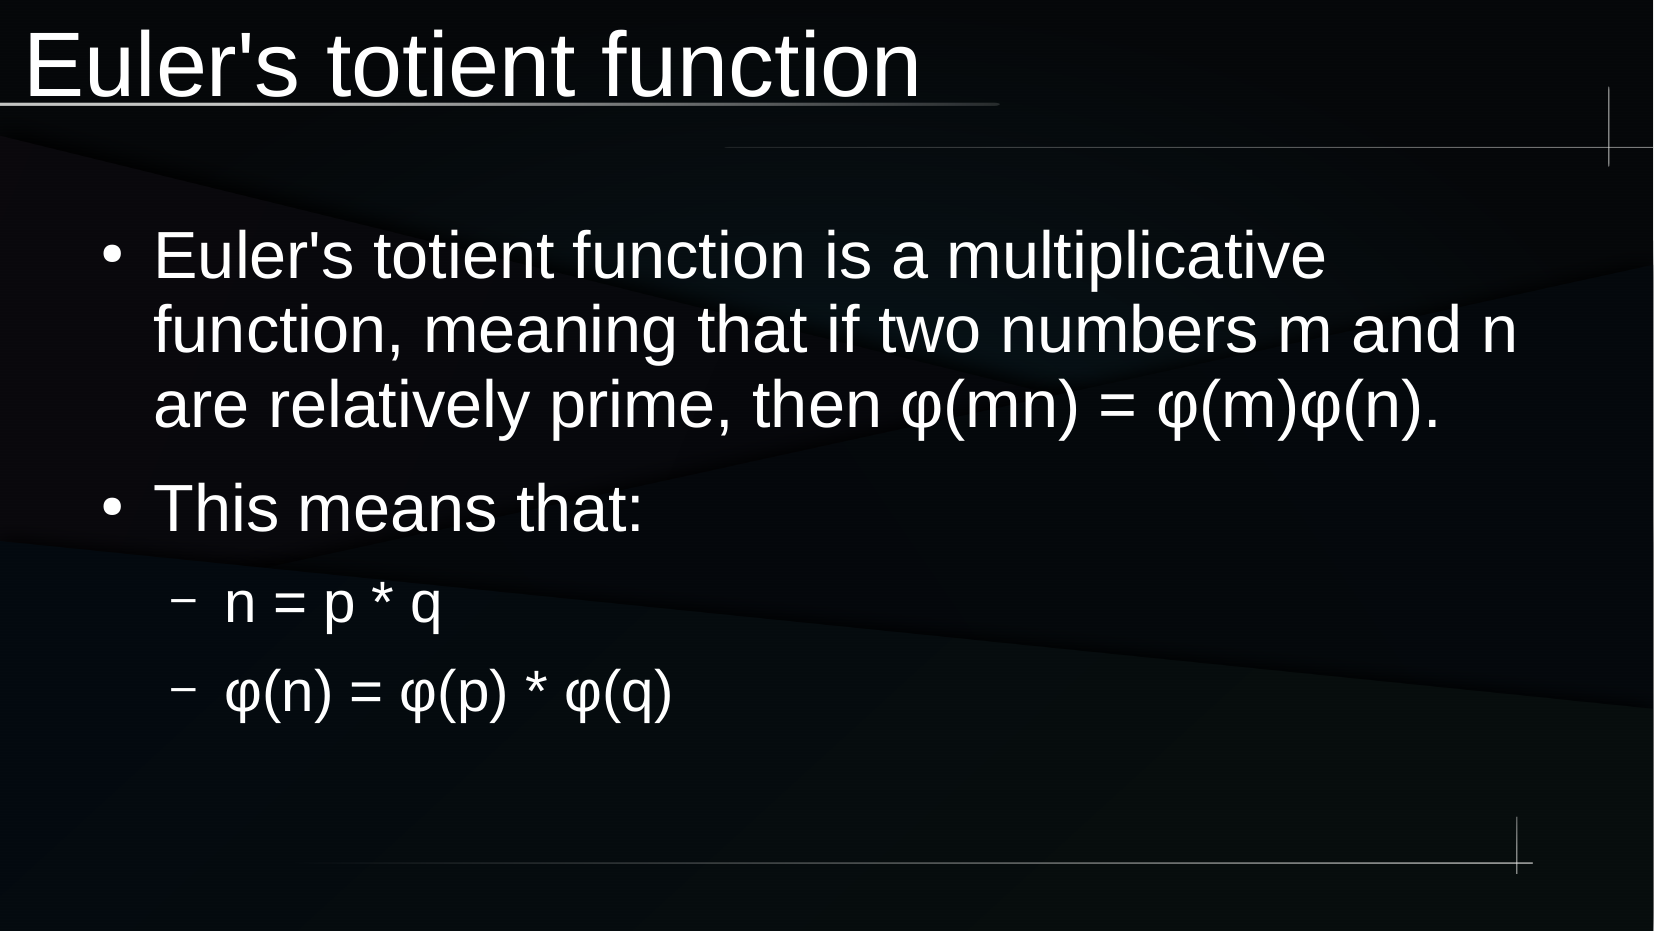

# Euler's totient function
Euler's totient function is a multiplicative function, meaning that if two numbers m and n are relatively prime, then φ(mn) = φ(m)φ(n).
This means that:
n = p * q
φ(n) = φ(p) * φ(q)